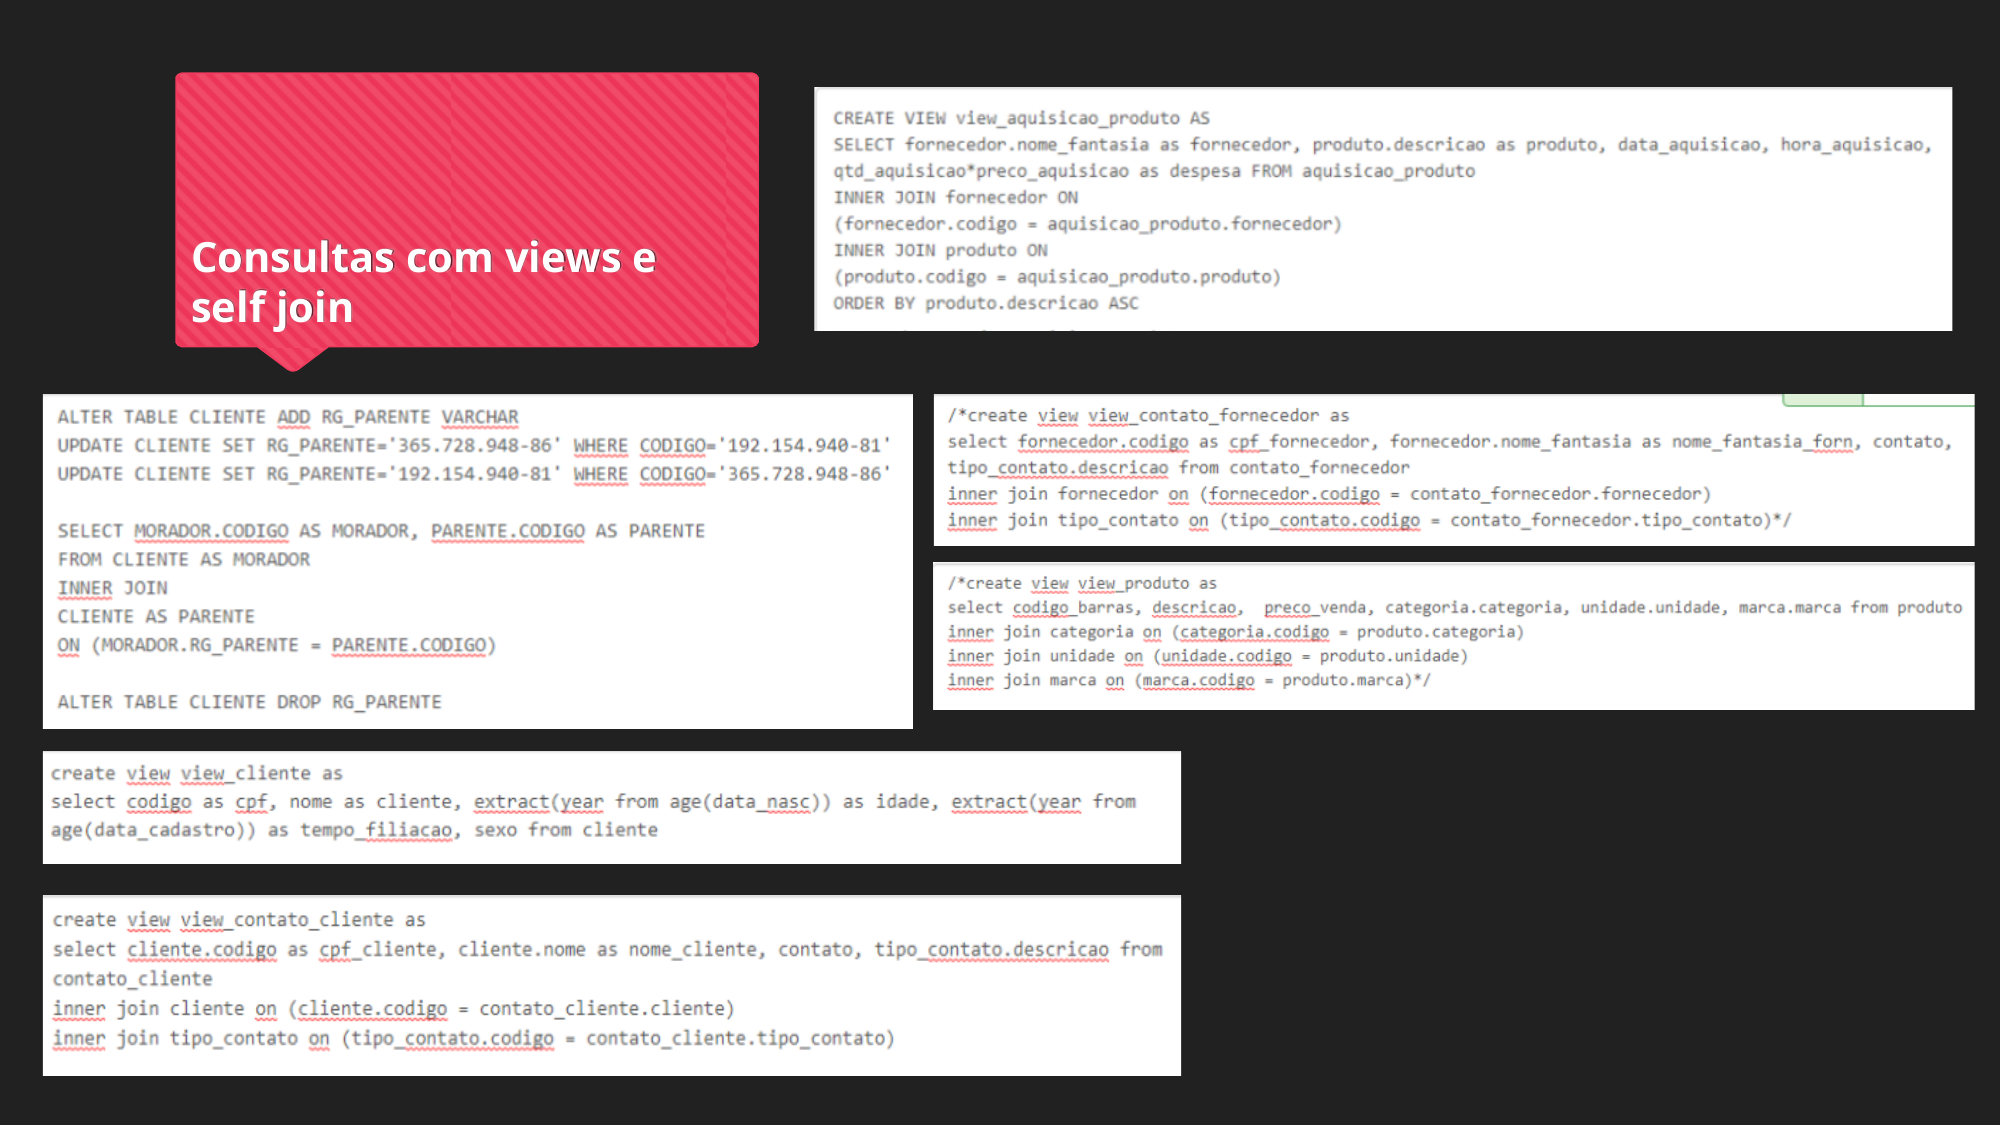

# Consultas com views e self join